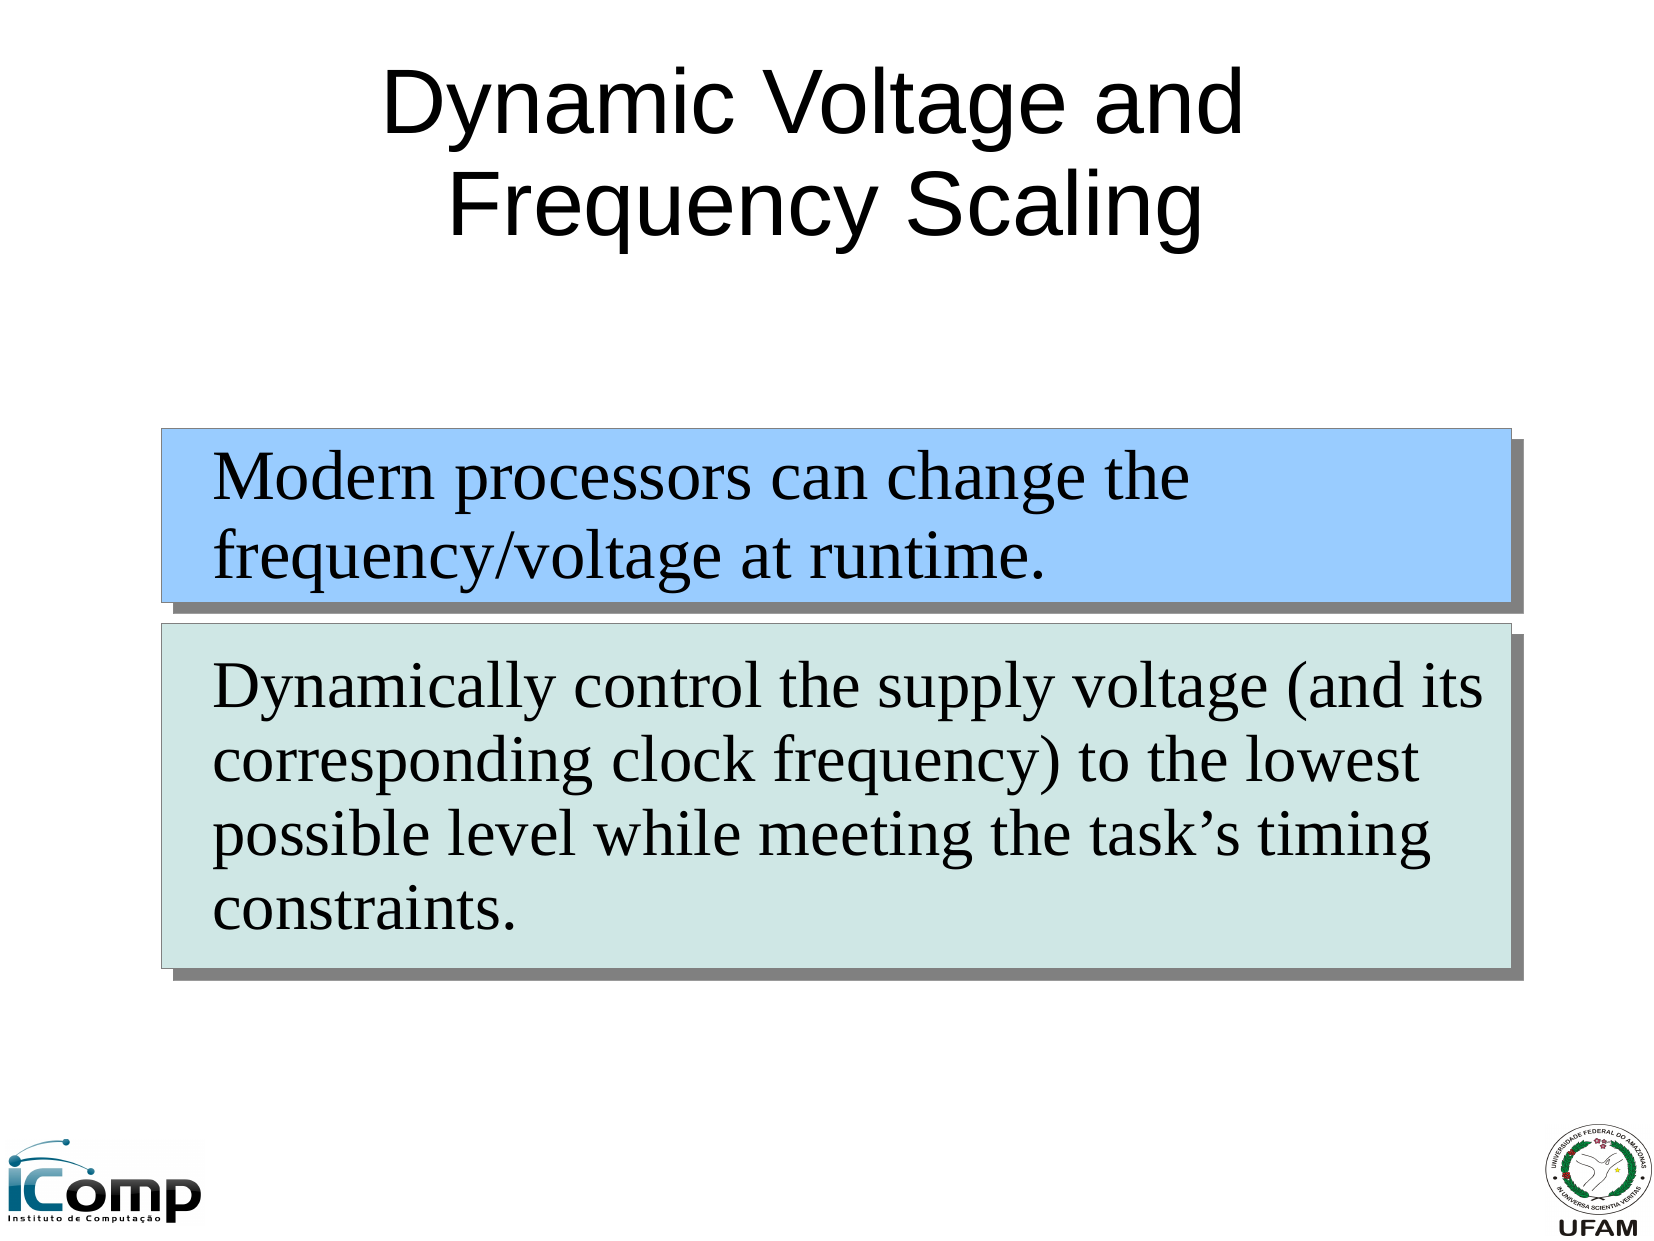

# Dynamic Voltage and Frequency Scaling
Modern processors can change the frequency/voltage at runtime.
Dynamically control the supply voltage (and its corresponding clock frequency) to the lowest possible level while meeting the task’s timing constraints.